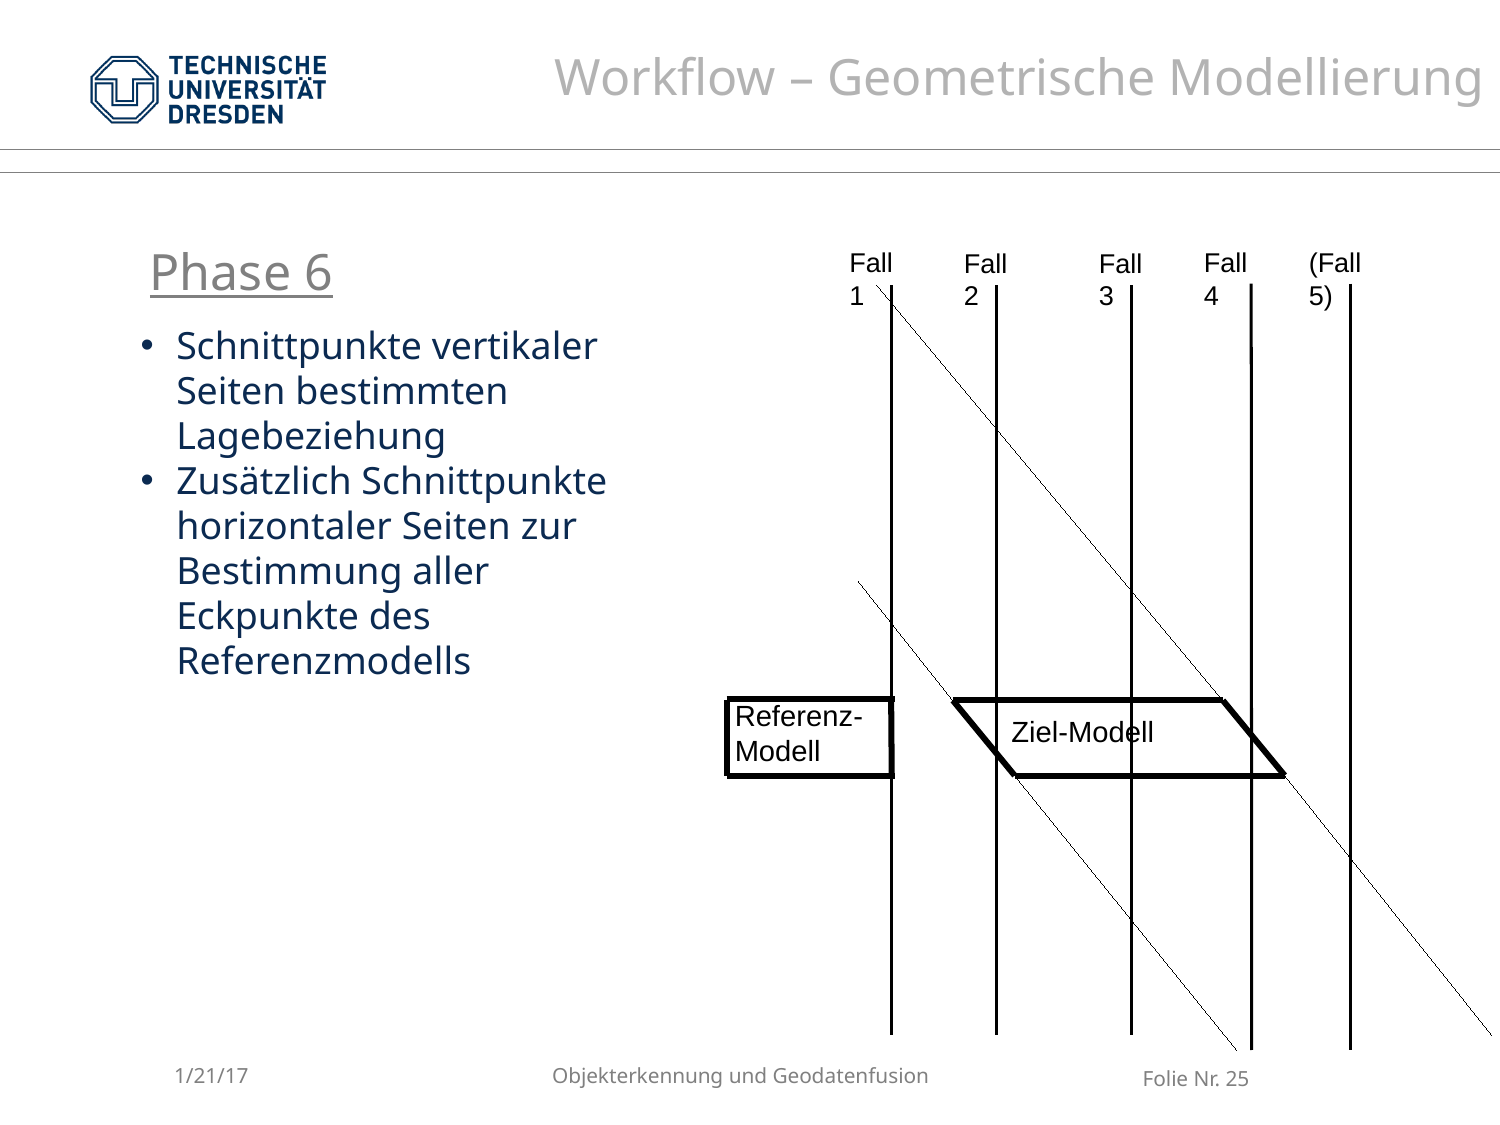

Workflow – Geometrische Modellierung
Phase 6
Fall 1
Fall 4
(Fall 5)
Fall 2
Fall 3
Schnittpunkte vertikaler Seiten bestimmten Lagebeziehung
Zusätzlich Schnittpunkte horizontaler Seiten zur Bestimmung aller Eckpunkte des Referenzmodells
Referenz-
Modell
Ziel-Modell
1/21/17